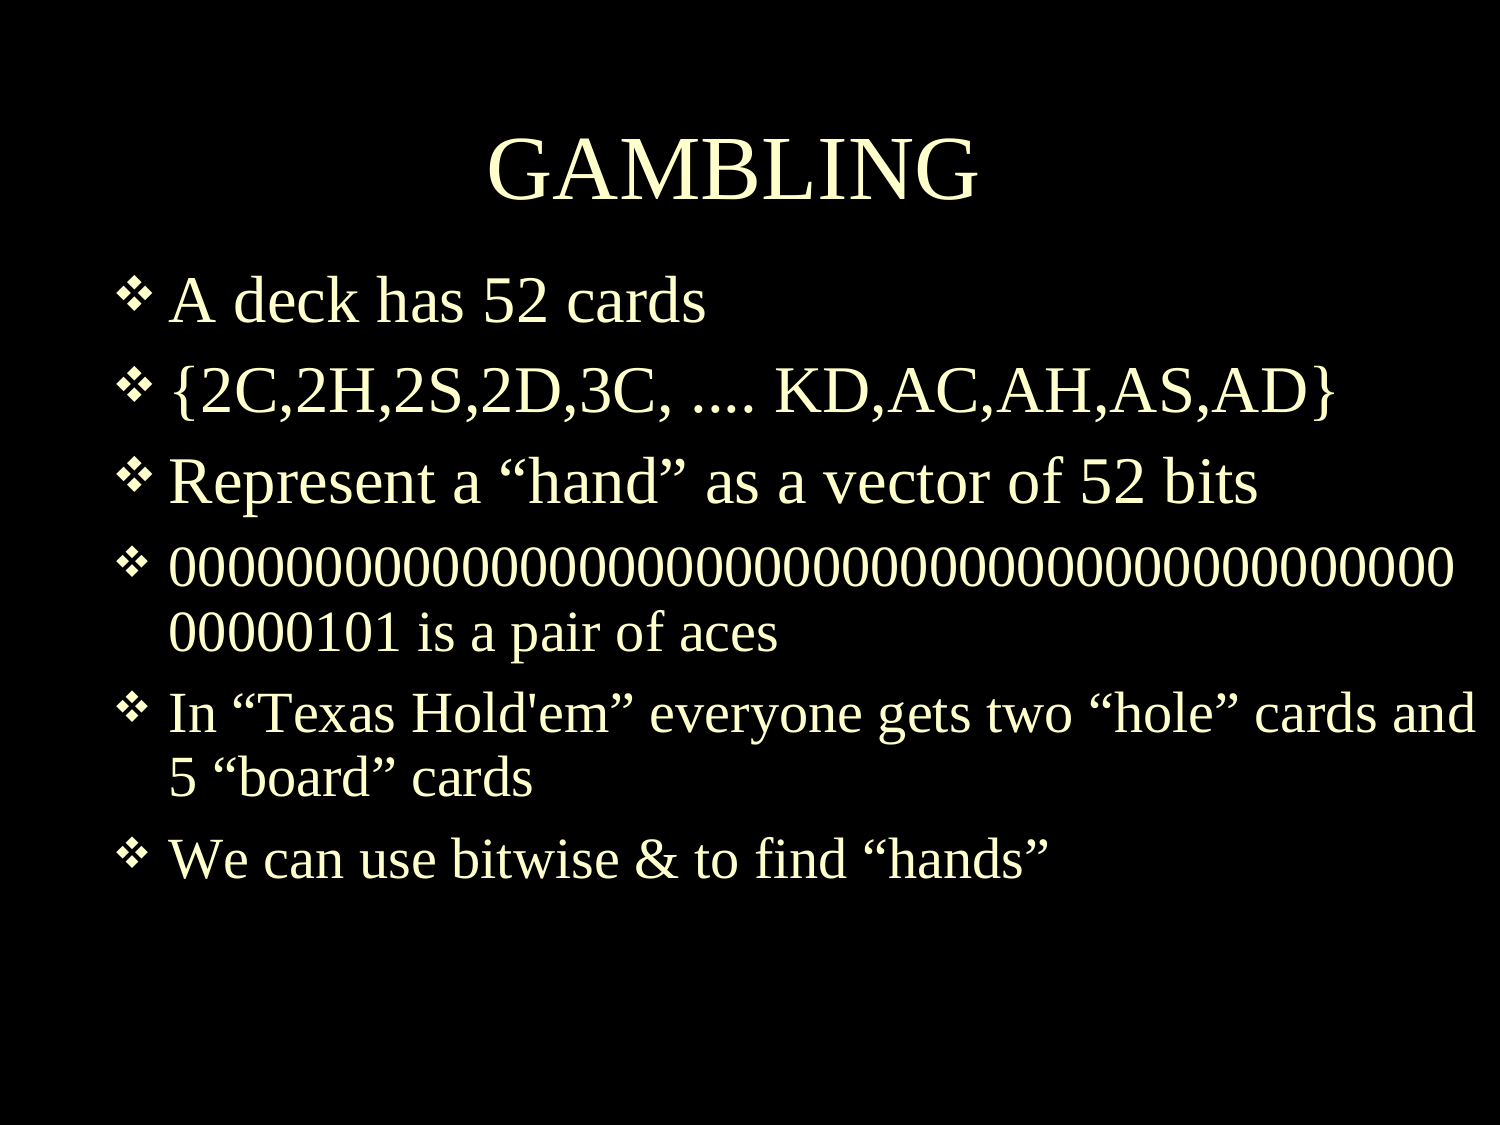

# GAMBLING
A deck has 52 cards
{2C,2H,2S,2D,3C, .... KD,AC,AH,AS,AD}
Represent a “hand” as a vector of 52 bits
0000000000000000000000000000000000000000000000000101 is a pair of aces
In “Texas Hold'em” everyone gets two “hole” cards and 5 “board” cards
We can use bitwise & to find “hands”